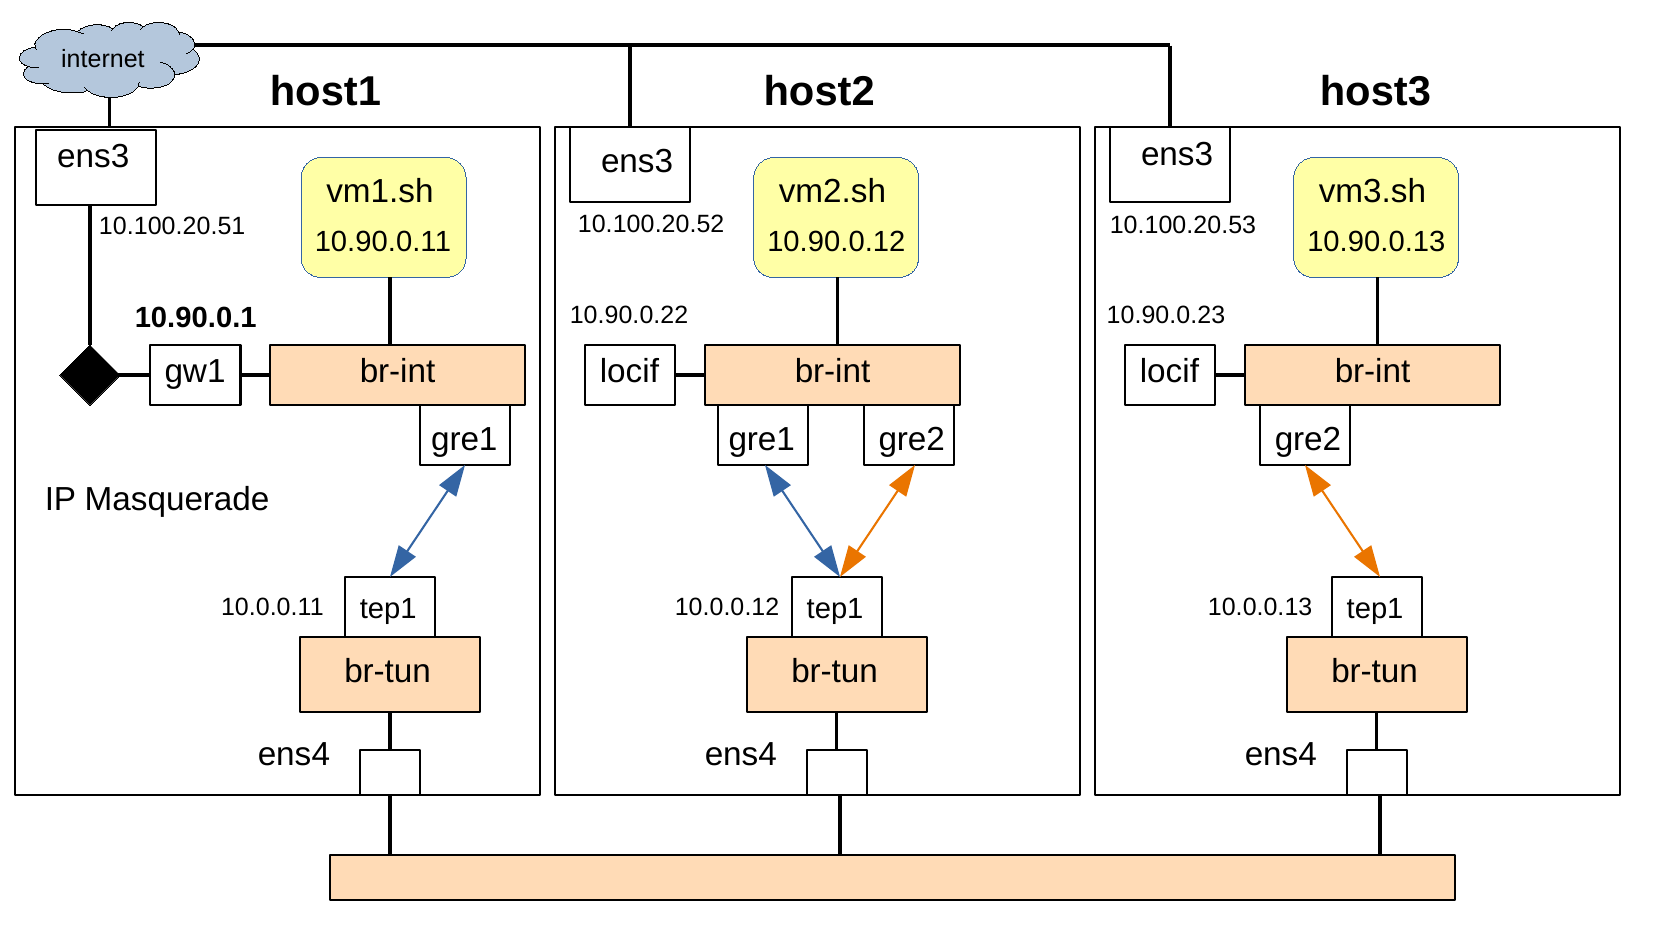

internet
host1
host2
host3
ens3
ens3
ens3
eno1
vm1.sh
vm2.sh
vm3.sh
10.100.20.52
10.100.20.53
10.100.20.51
10.90.0.11
10.90.0.12
10.90.0.13
10.90.0.1
10.90.0.22
10.90.0.23
gw1
br-int
locif
br-int
locif
br-int
gre1
gre1
gre2
gre2
IP Masquerade
10.0.0.11
tep1
10.0.0.12
tep1
10.0.0.13
tep1
br-tun
br-tun
br-tun
ens4
ens4
ens4